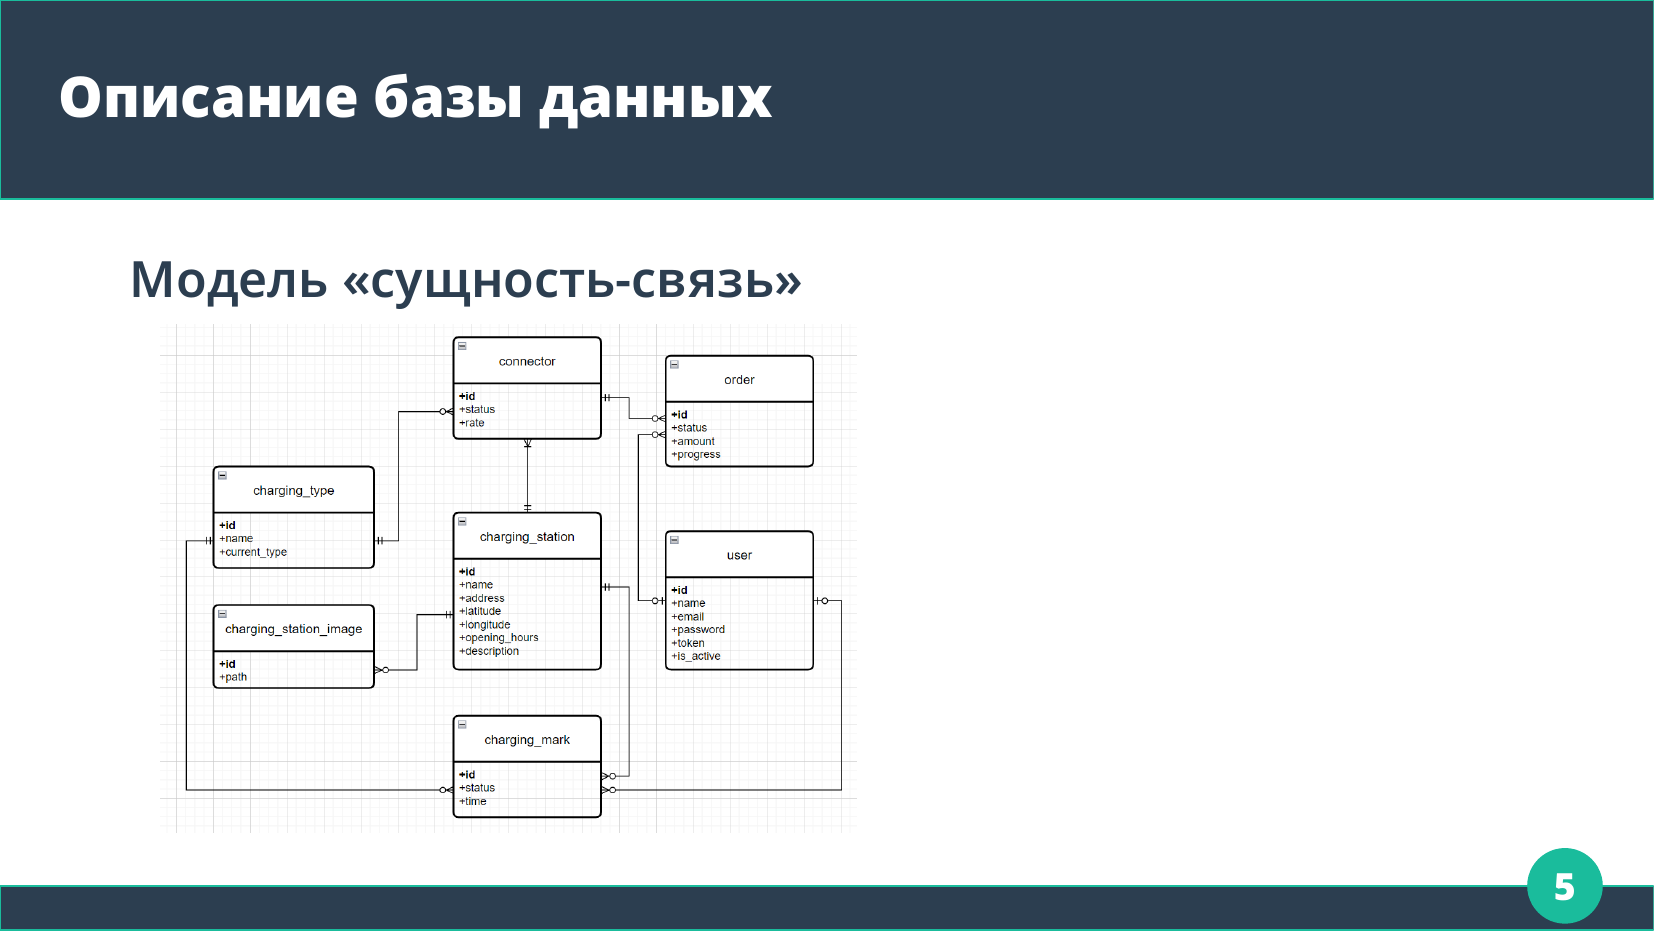

# Описание базы данных
Модель «сущность-связь»
5